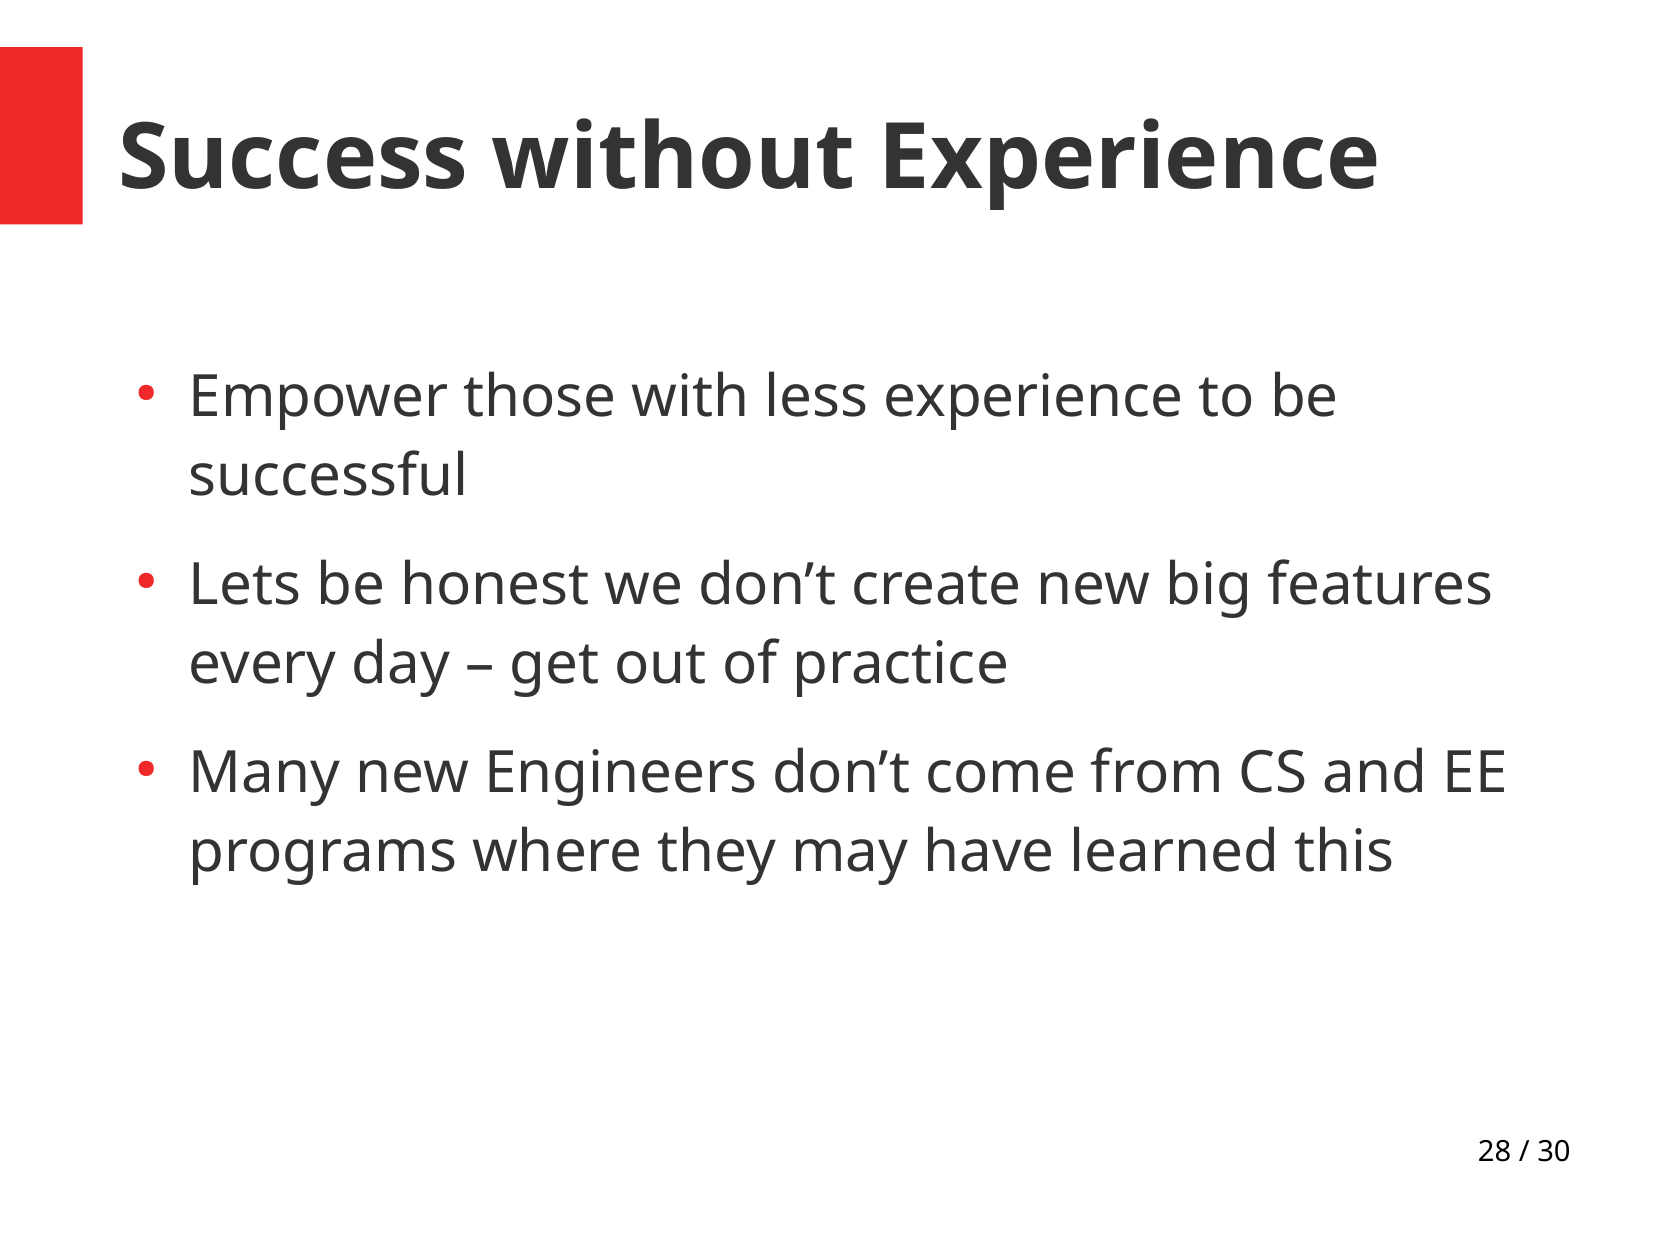

# Success without Experience
Empower those with less experience to be successful
Lets be honest we don’t create new big features every day – get out of practice
Many new Engineers don’t come from CS and EE programs where they may have learned this
28